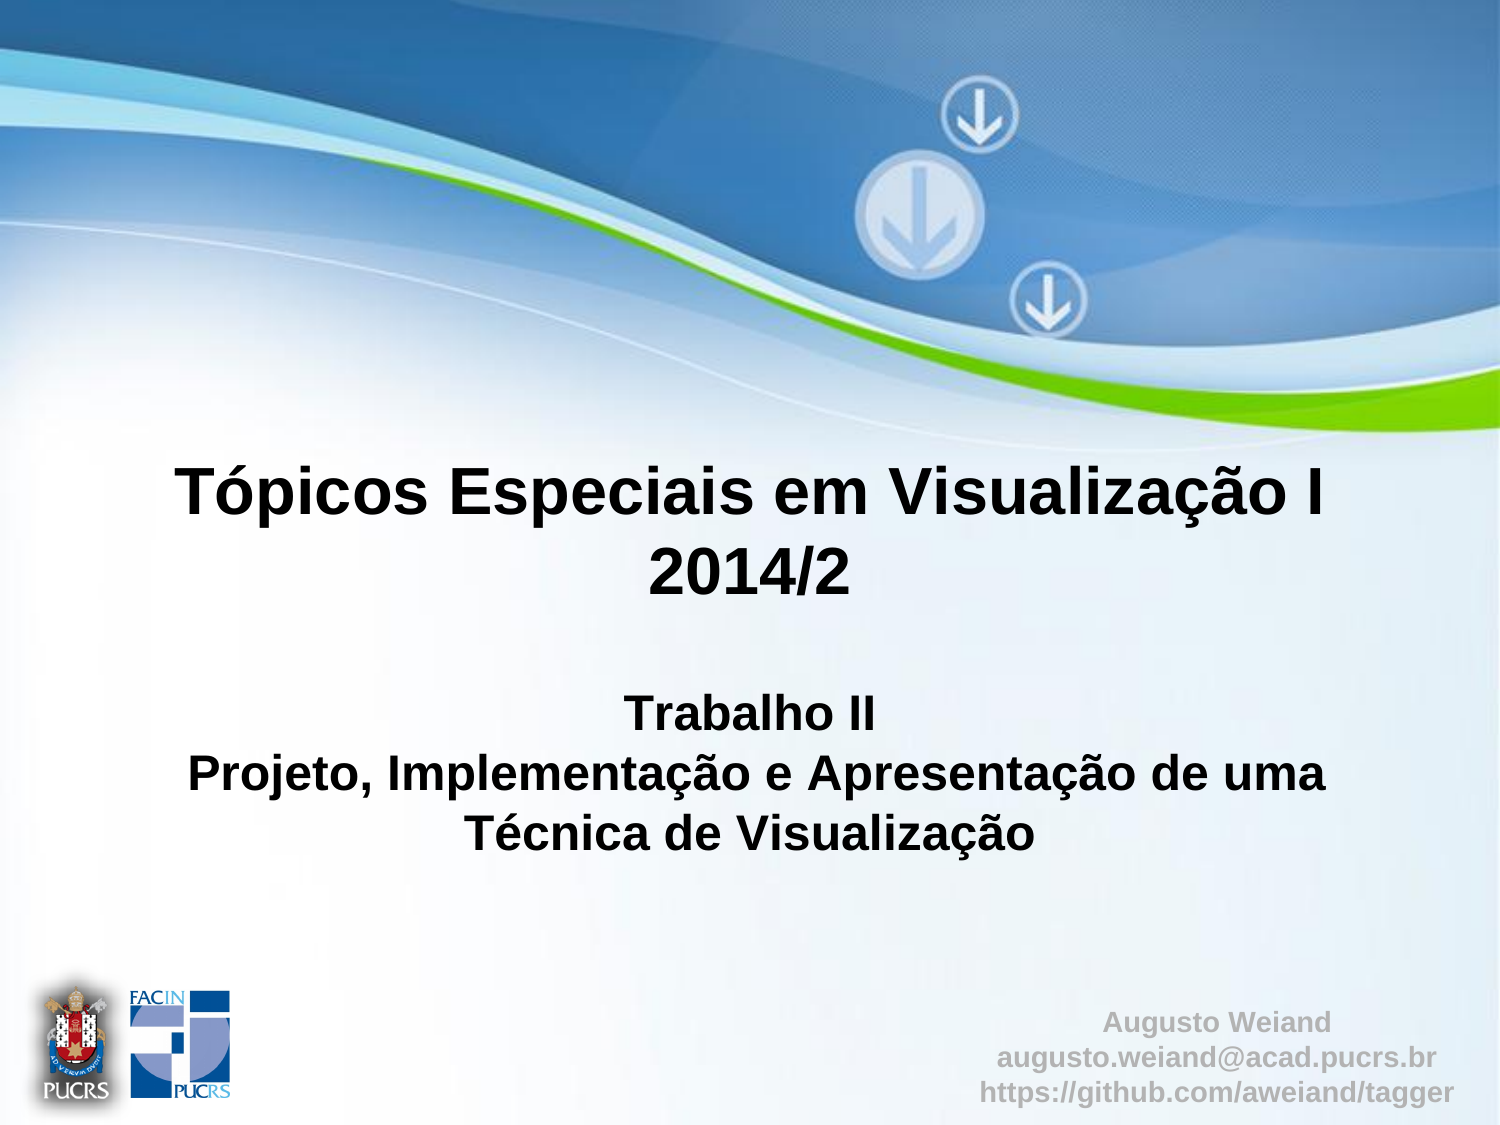

# Tópicos Especiais em Visualização I 2014/2
Trabalho II
 Projeto, Implementação e Apresentação de uma
Técnica de Visualização
Augusto Weiand
augusto.weiand@acad.pucrs.br
https://github.com/aweiand/tagger
Powerpoint Templates